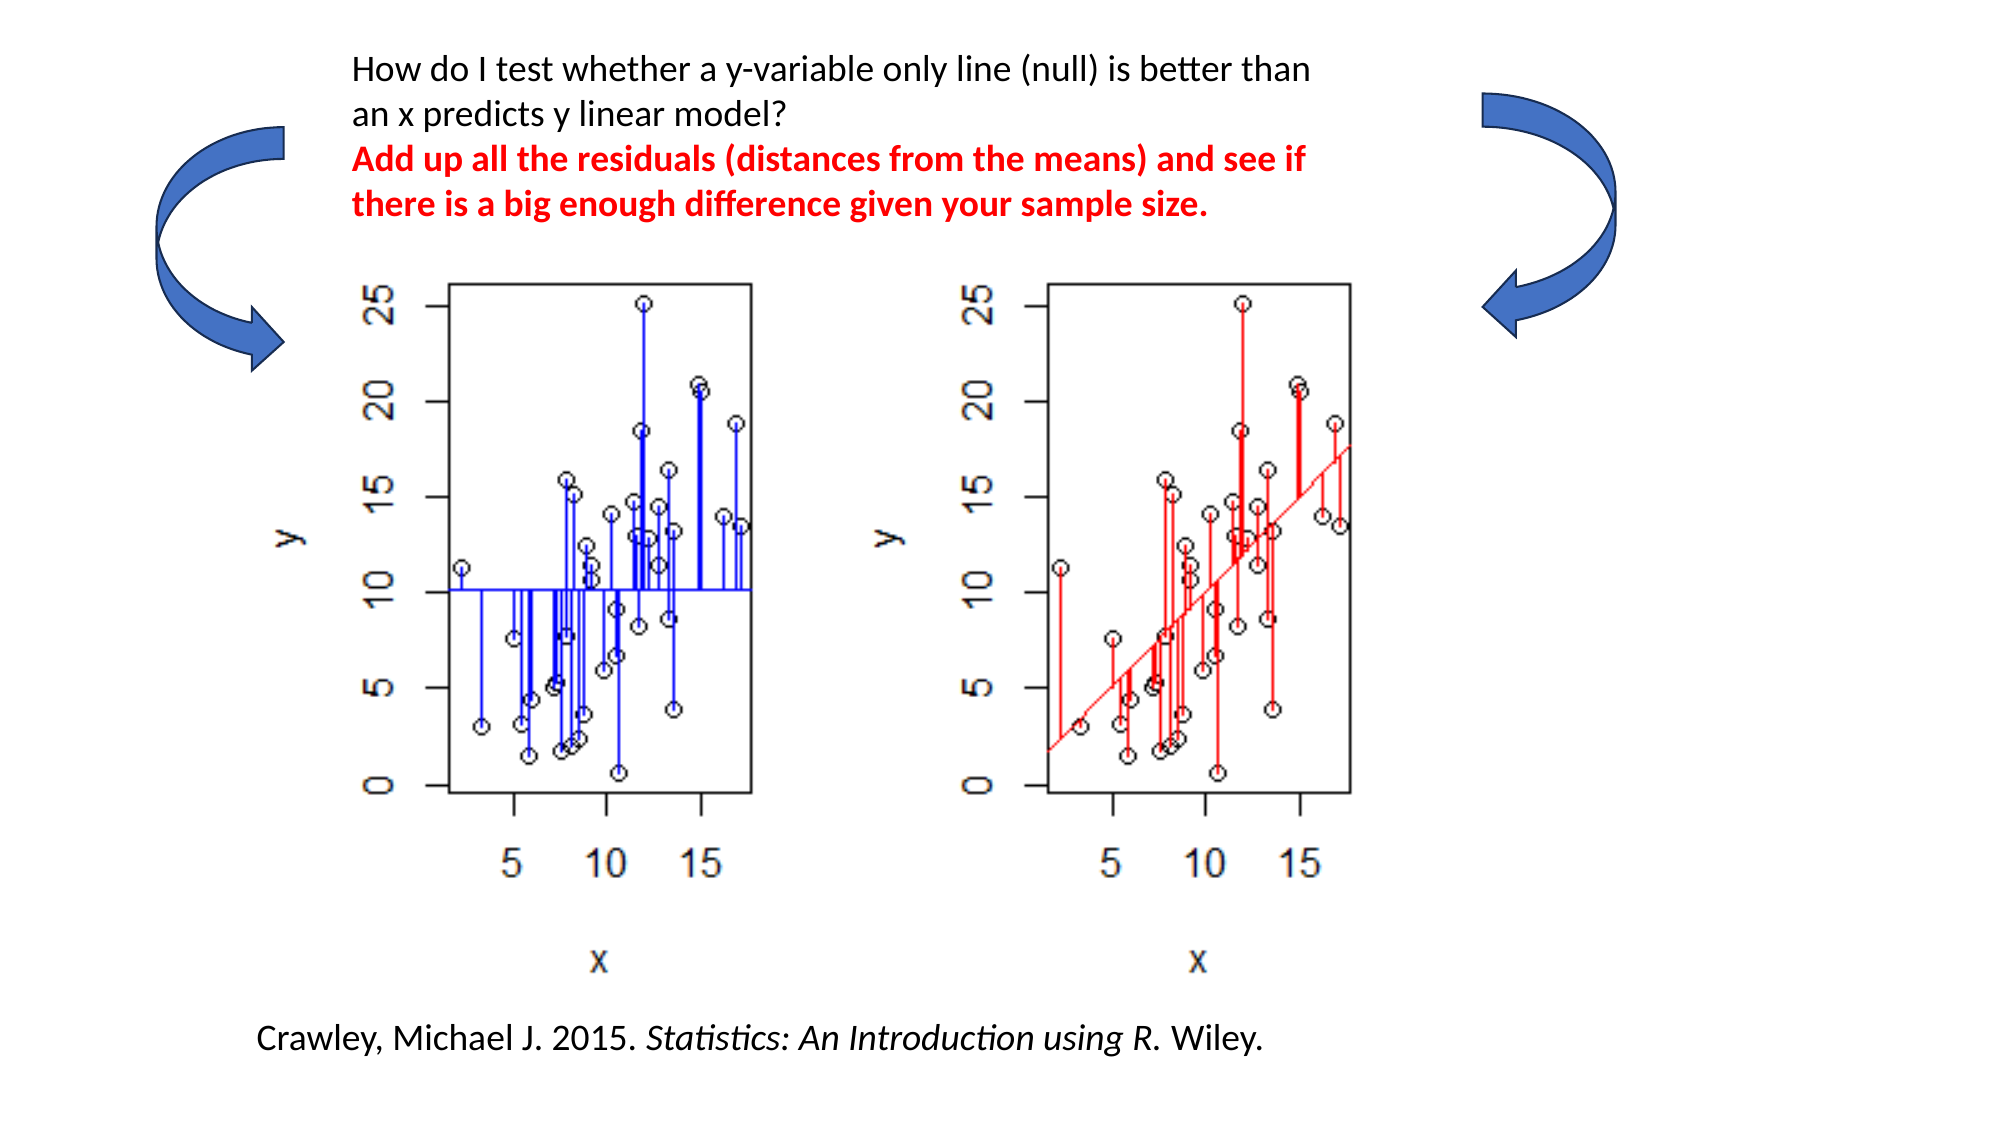

How do I test whether a y-variable only line (null) is better than an x predicts y linear model?
Add up all the residuals (distances from the means) and see if there is a big enough difference given your sample size.
Crawley, Michael J. 2015. Statistics: An Introduction using R. Wiley.